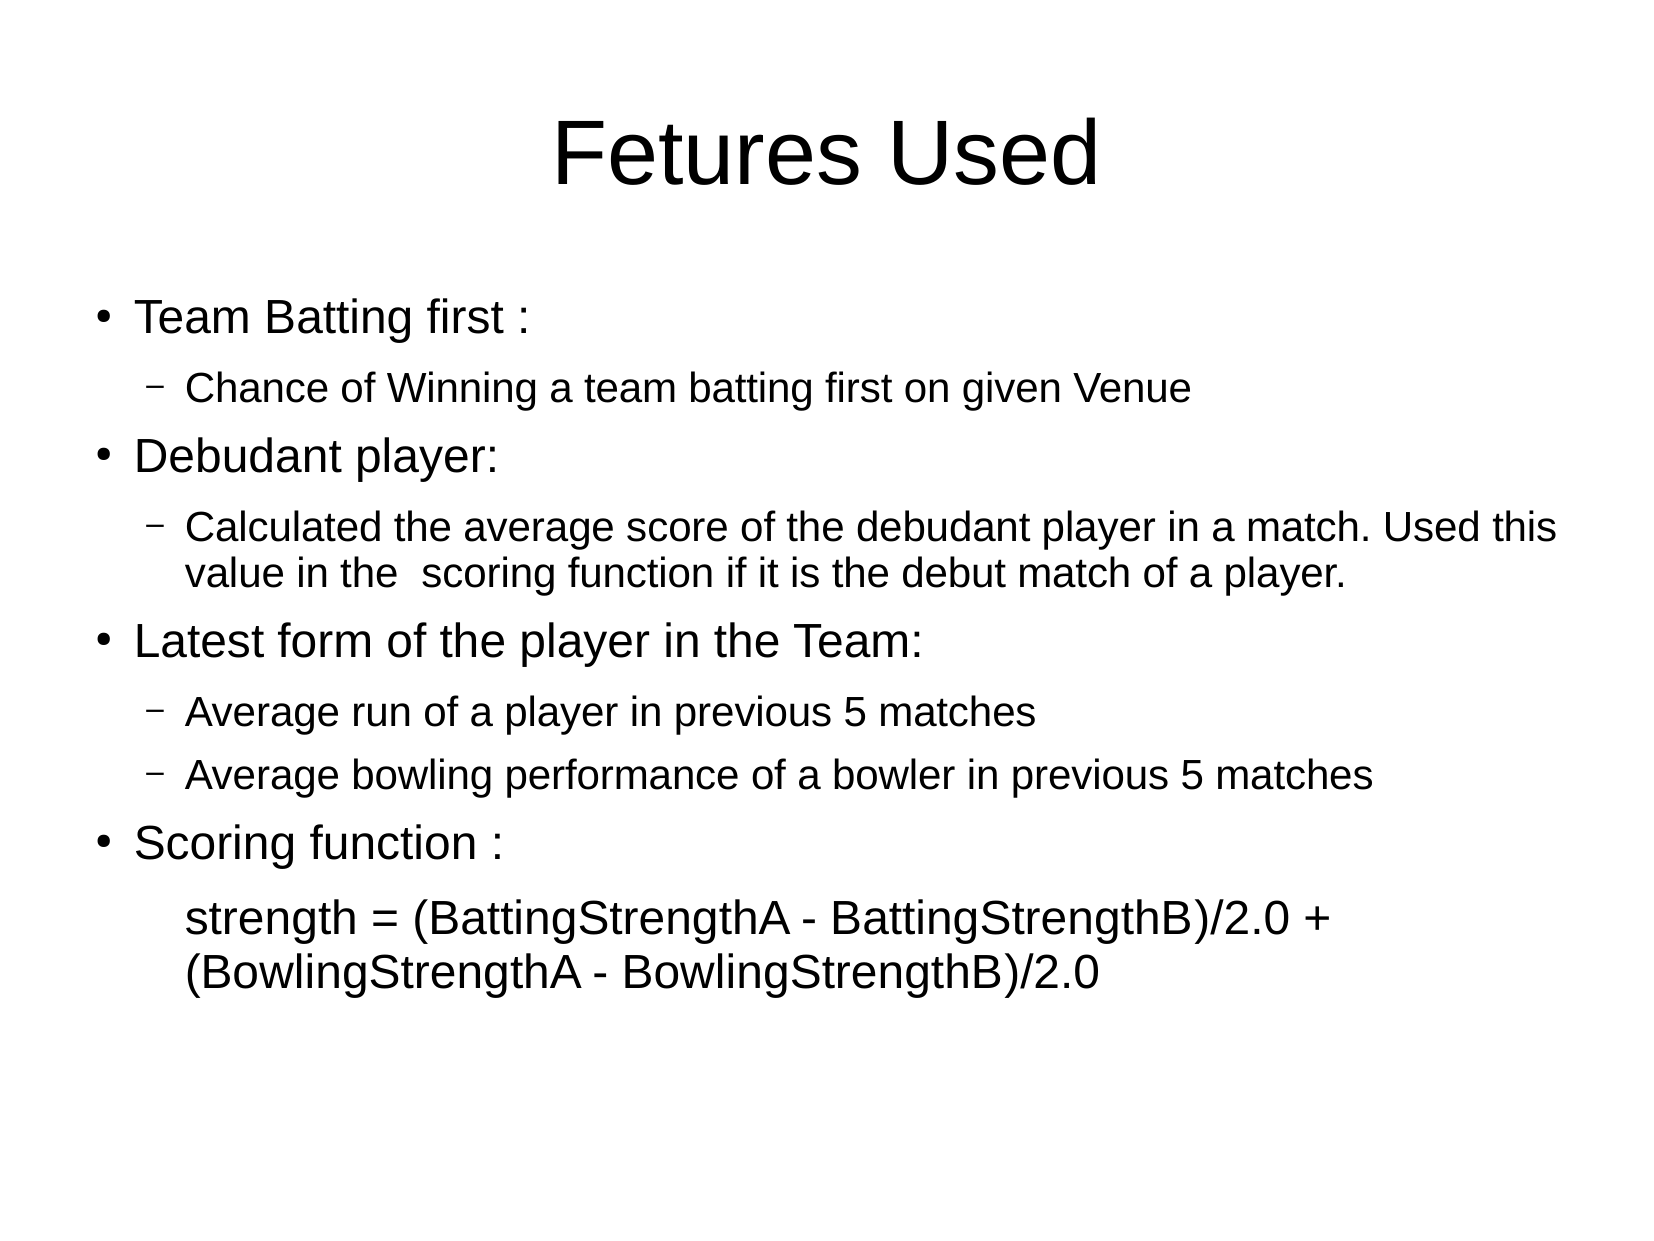

# Fetures Used
Team Batting first :
Chance of Winning a team batting first on given Venue
Debudant player:
Calculated the average score of the debudant player in a match. Used this value in the scoring function if it is the debut match of a player.
Latest form of the player in the Team:
Average run of a player in previous 5 matches
Average bowling performance of a bowler in previous 5 matches
Scoring function :
strength = (BattingStrengthA - BattingStrengthB)/2.0 + 	(BowlingStrengthA - BowlingStrengthB)/2.0